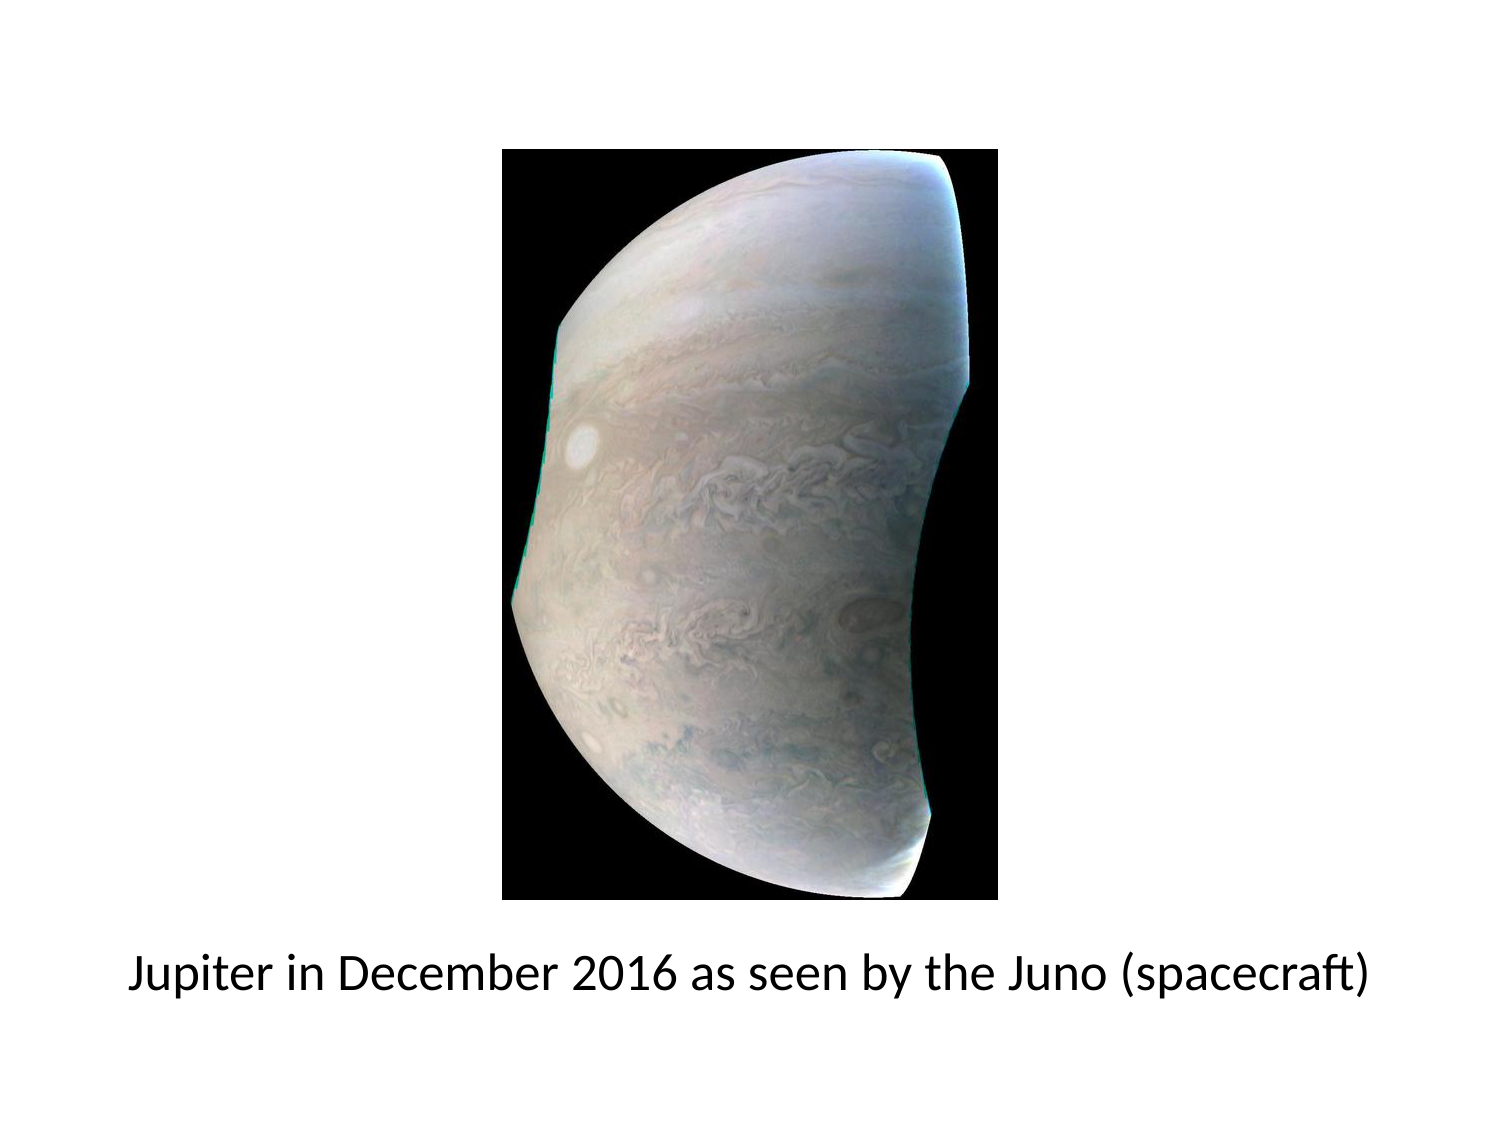

Jupiter in December 2016 as seen by the Juno (spacecraft)